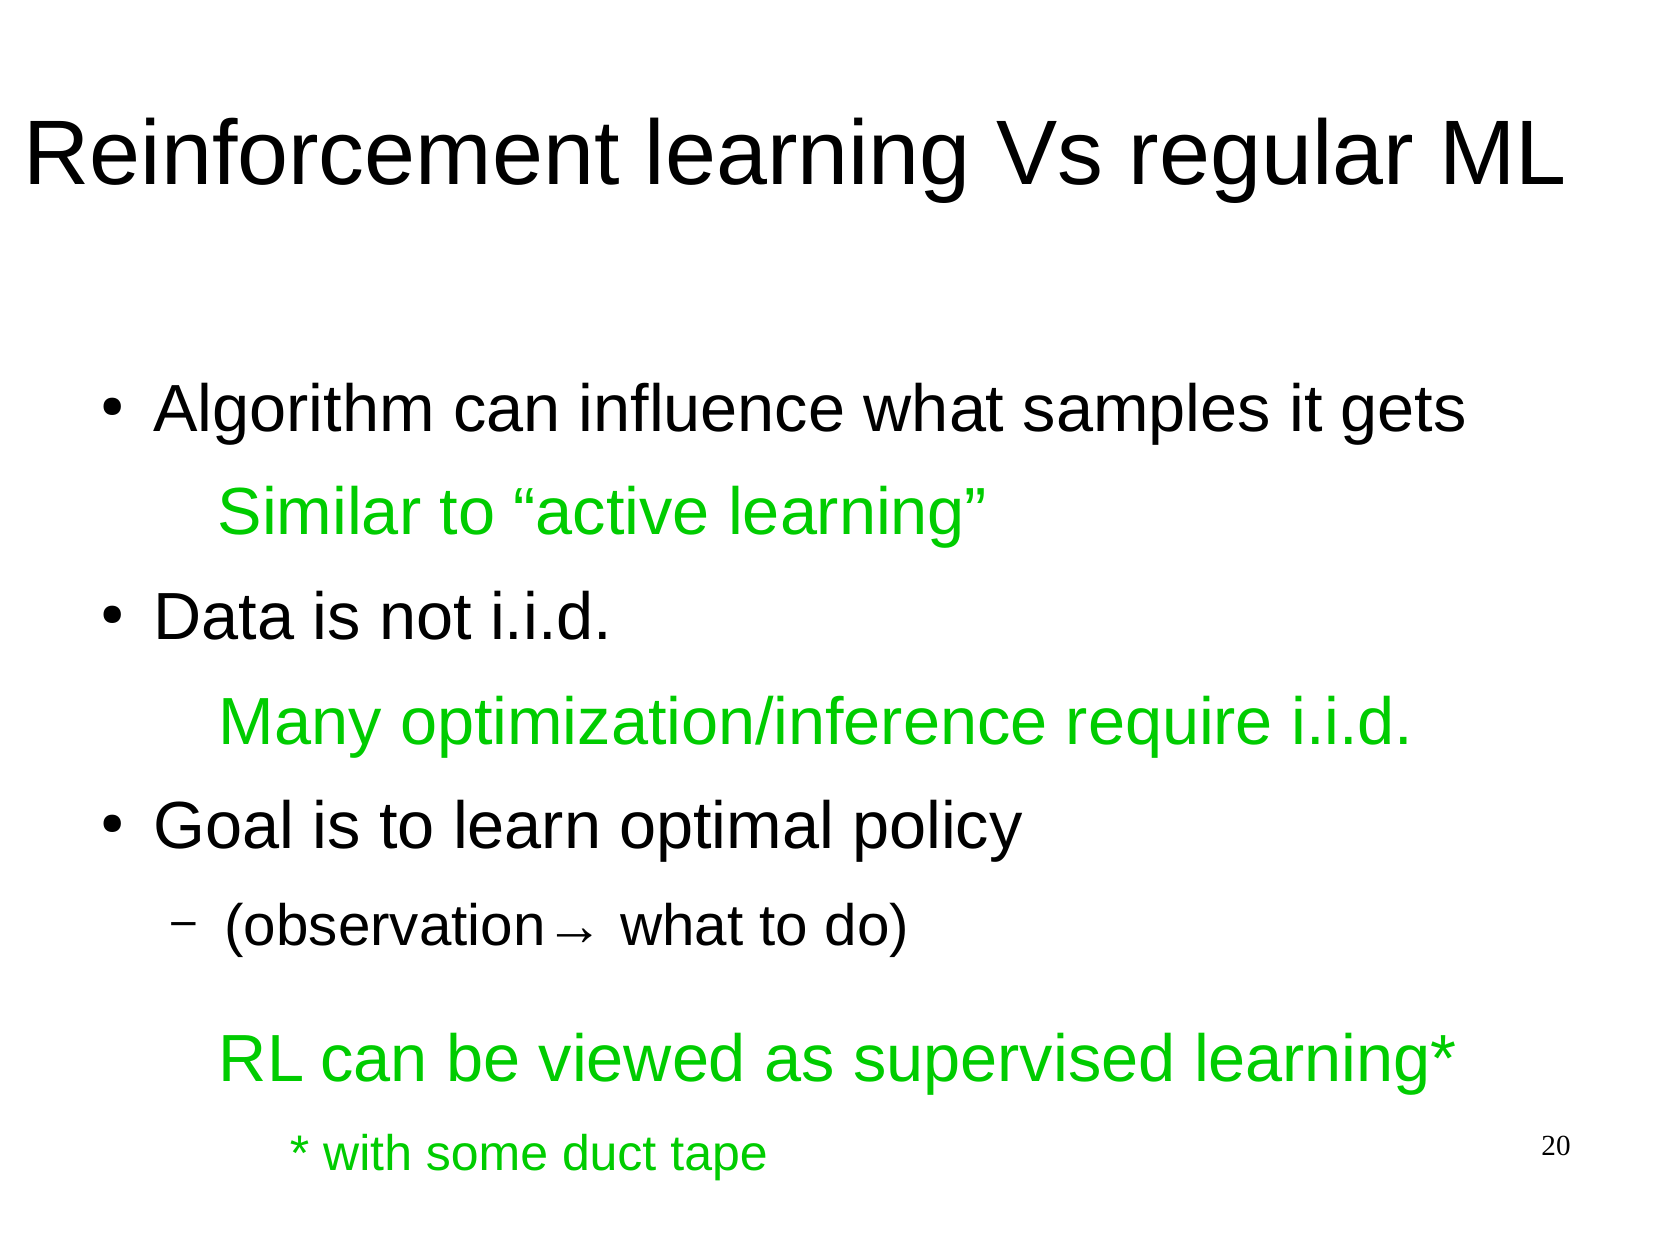

# Reinforcement learning Vs regular ML
Algorithm can influence what samples it gets
Data is not i.i.d.
Goal is to learn optimal policy
(observation→ what to do)
Similar to “active learning”
Many optimization/inference require i.i.d.
RL can be viewed as supervised learning*
* with some duct tape
20